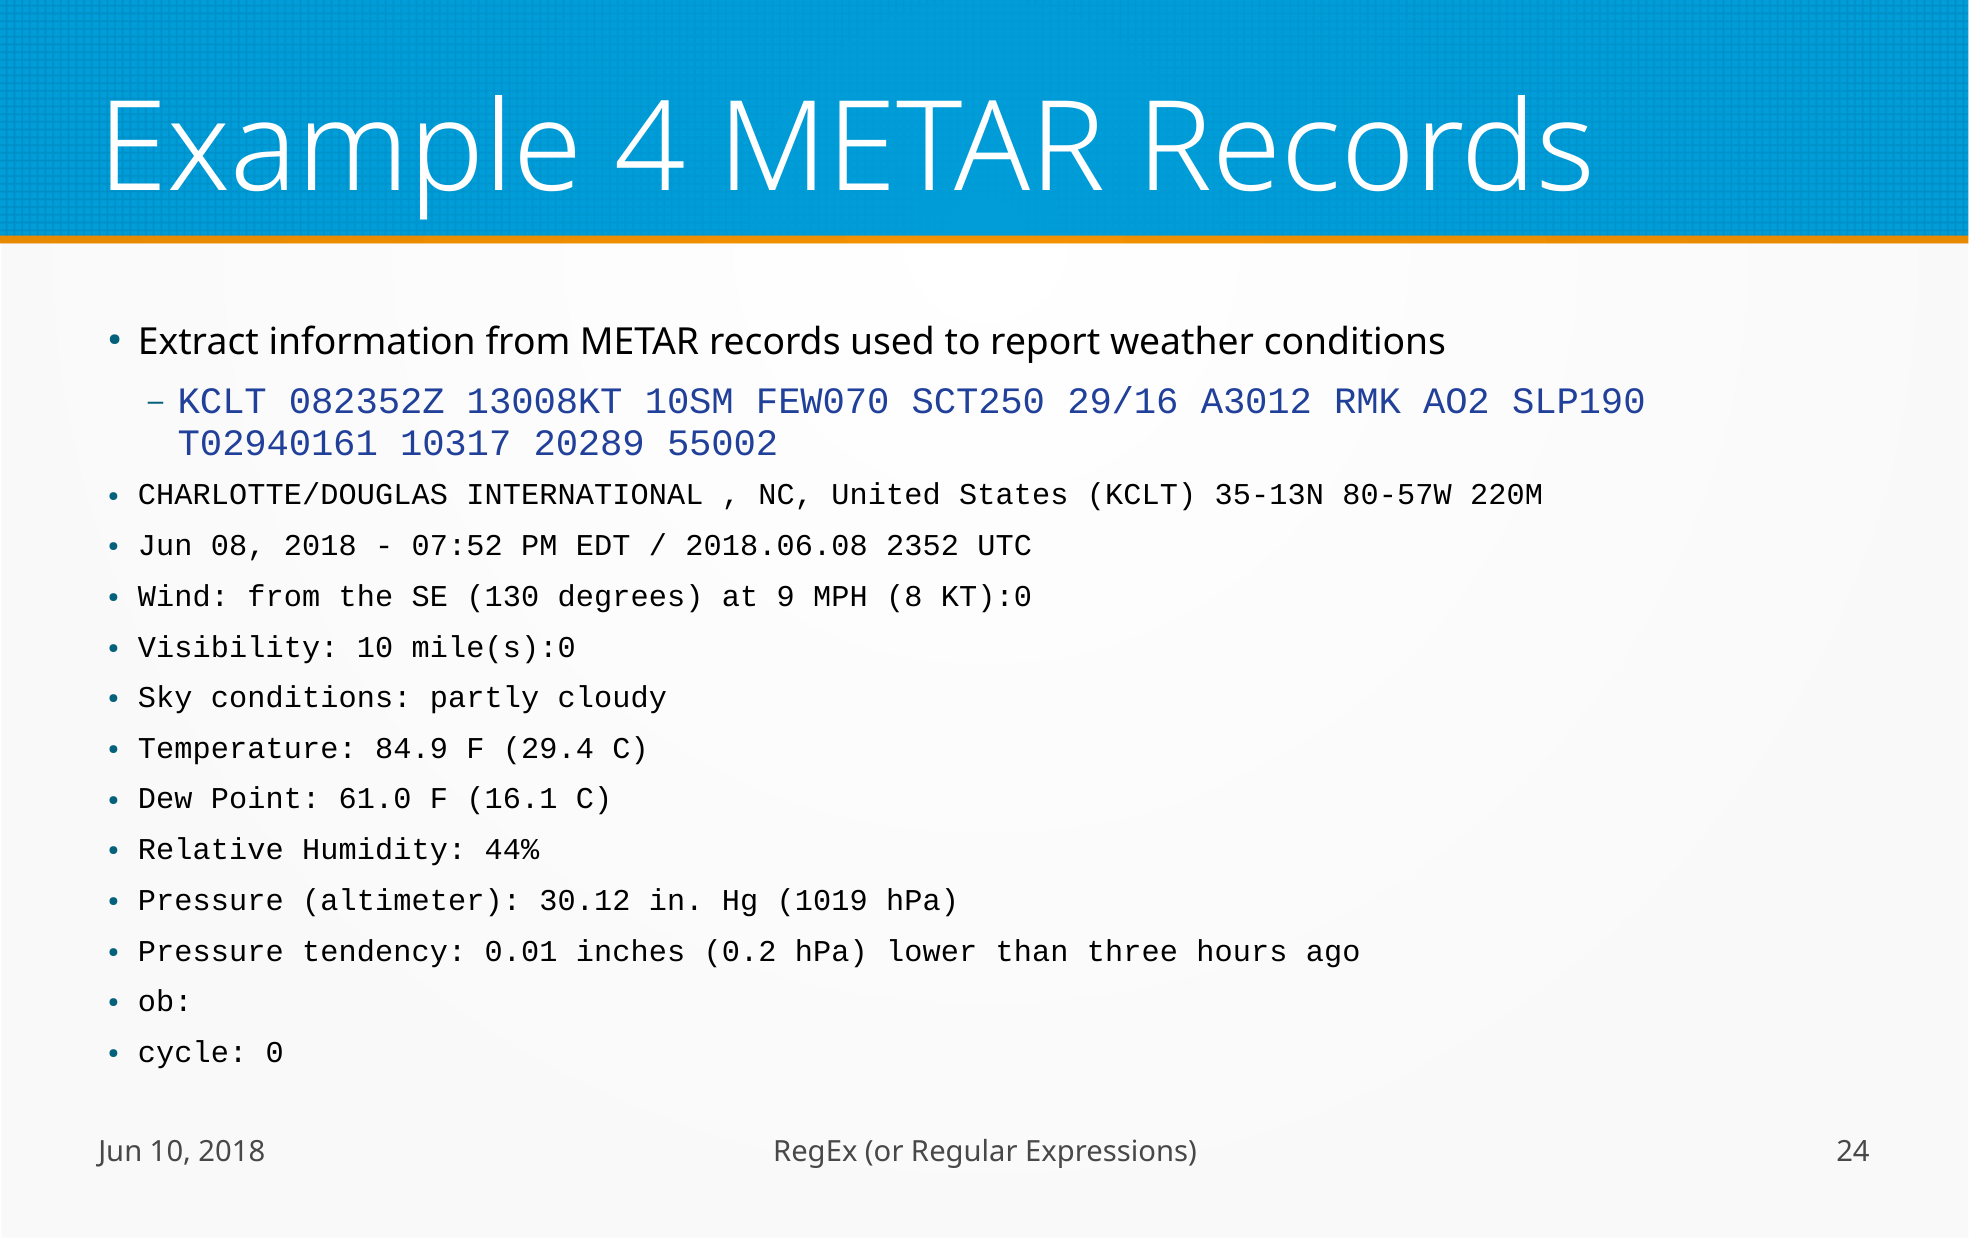

# Example 4 METAR Records
Extract information from METAR records used to report weather conditions
KCLT 082352Z 13008KT 10SM FEW070 SCT250 29/16 A3012 RMK AO2 SLP190 T02940161 10317 20289 55002
CHARLOTTE/DOUGLAS INTERNATIONAL , NC, United States (KCLT) 35-13N 80-57W 220M
Jun 08, 2018 - 07:52 PM EDT / 2018.06.08 2352 UTC
Wind: from the SE (130 degrees) at 9 MPH (8 KT):0
Visibility: 10 mile(s):0
Sky conditions: partly cloudy
Temperature: 84.9 F (29.4 C)
Dew Point: 61.0 F (16.1 C)
Relative Humidity: 44%
Pressure (altimeter): 30.12 in. Hg (1019 hPa)
Pressure tendency: 0.01 inches (0.2 hPa) lower than three hours ago
ob:
cycle: 0
Jun 10, 2018
RegEx (or Regular Expressions)
24